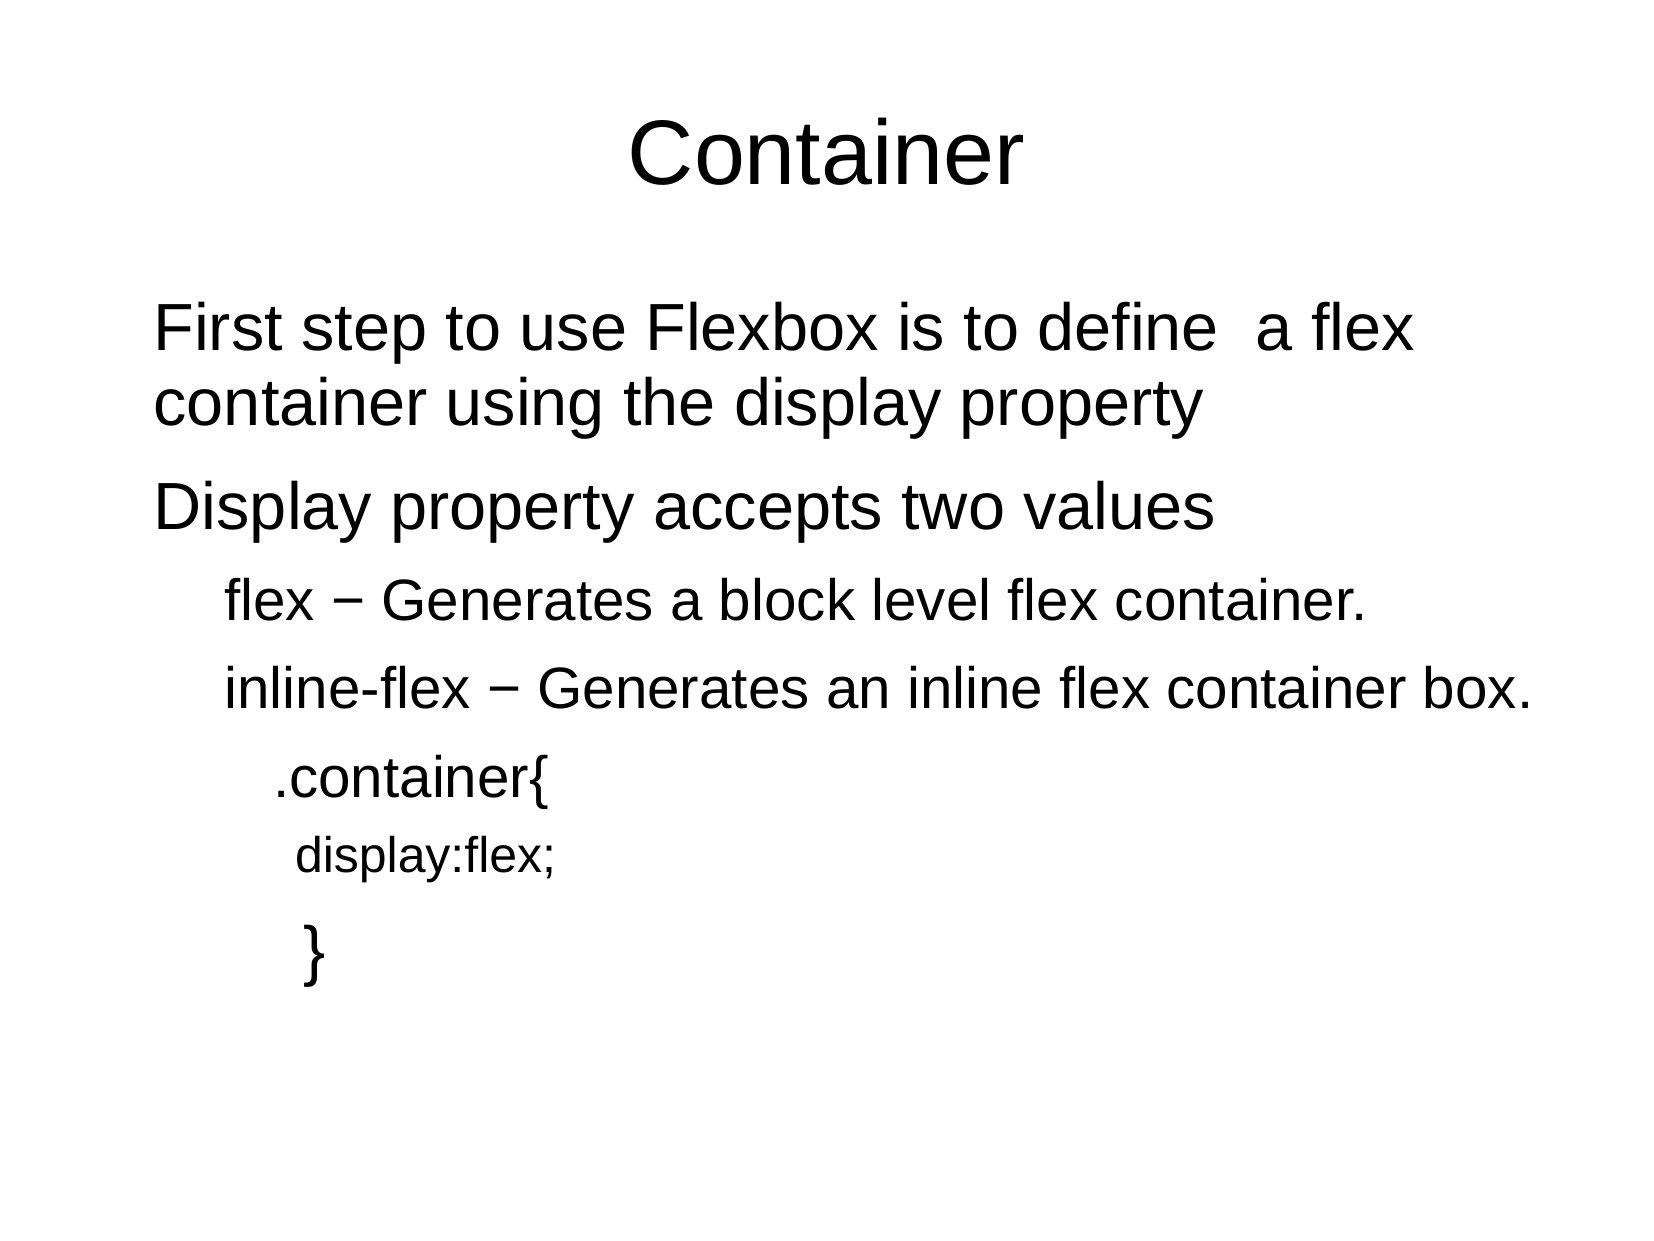

# Container
First step to use Flexbox is to define a flex container using the display property
Display property accepts two values
flex − Generates a block level flex container.
inline-flex − Generates an inline flex container box.
 .container{
display:flex;
 	}